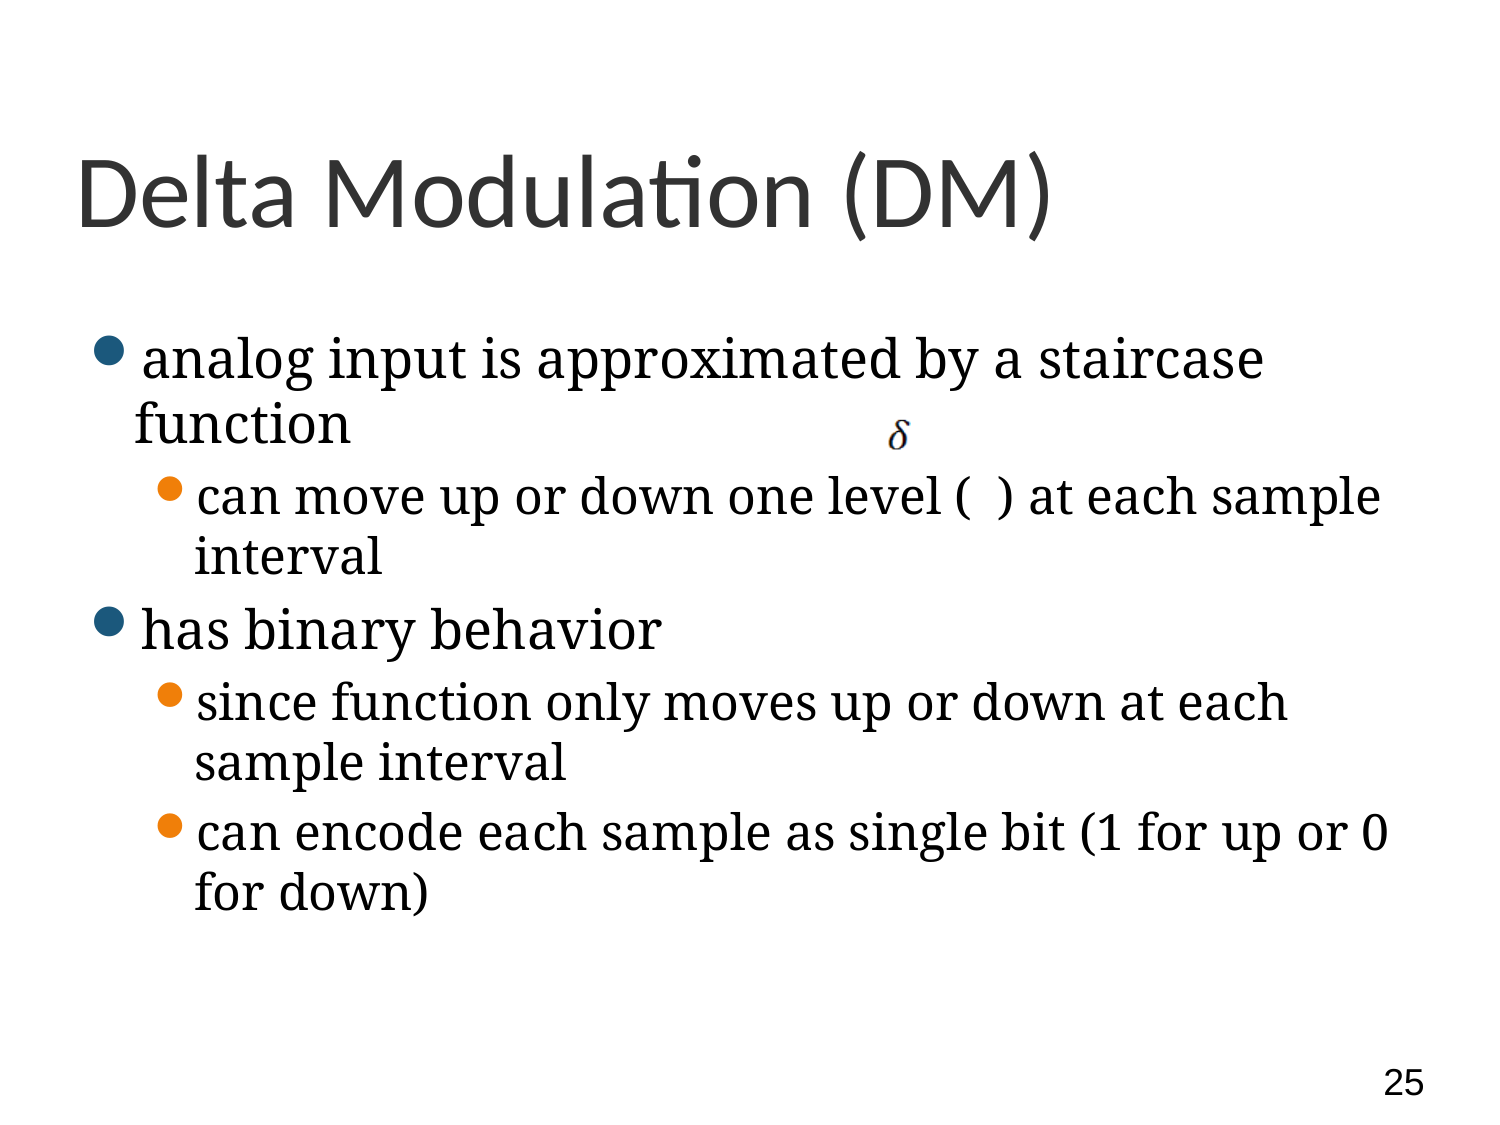

# Delta Modulation (DM)
analog input is approximated by a staircase function
can move up or down one level ( ) at each sample interval
has binary behavior
since function only moves up or down at each sample interval
can encode each sample as single bit (1 for up or 0 for down)